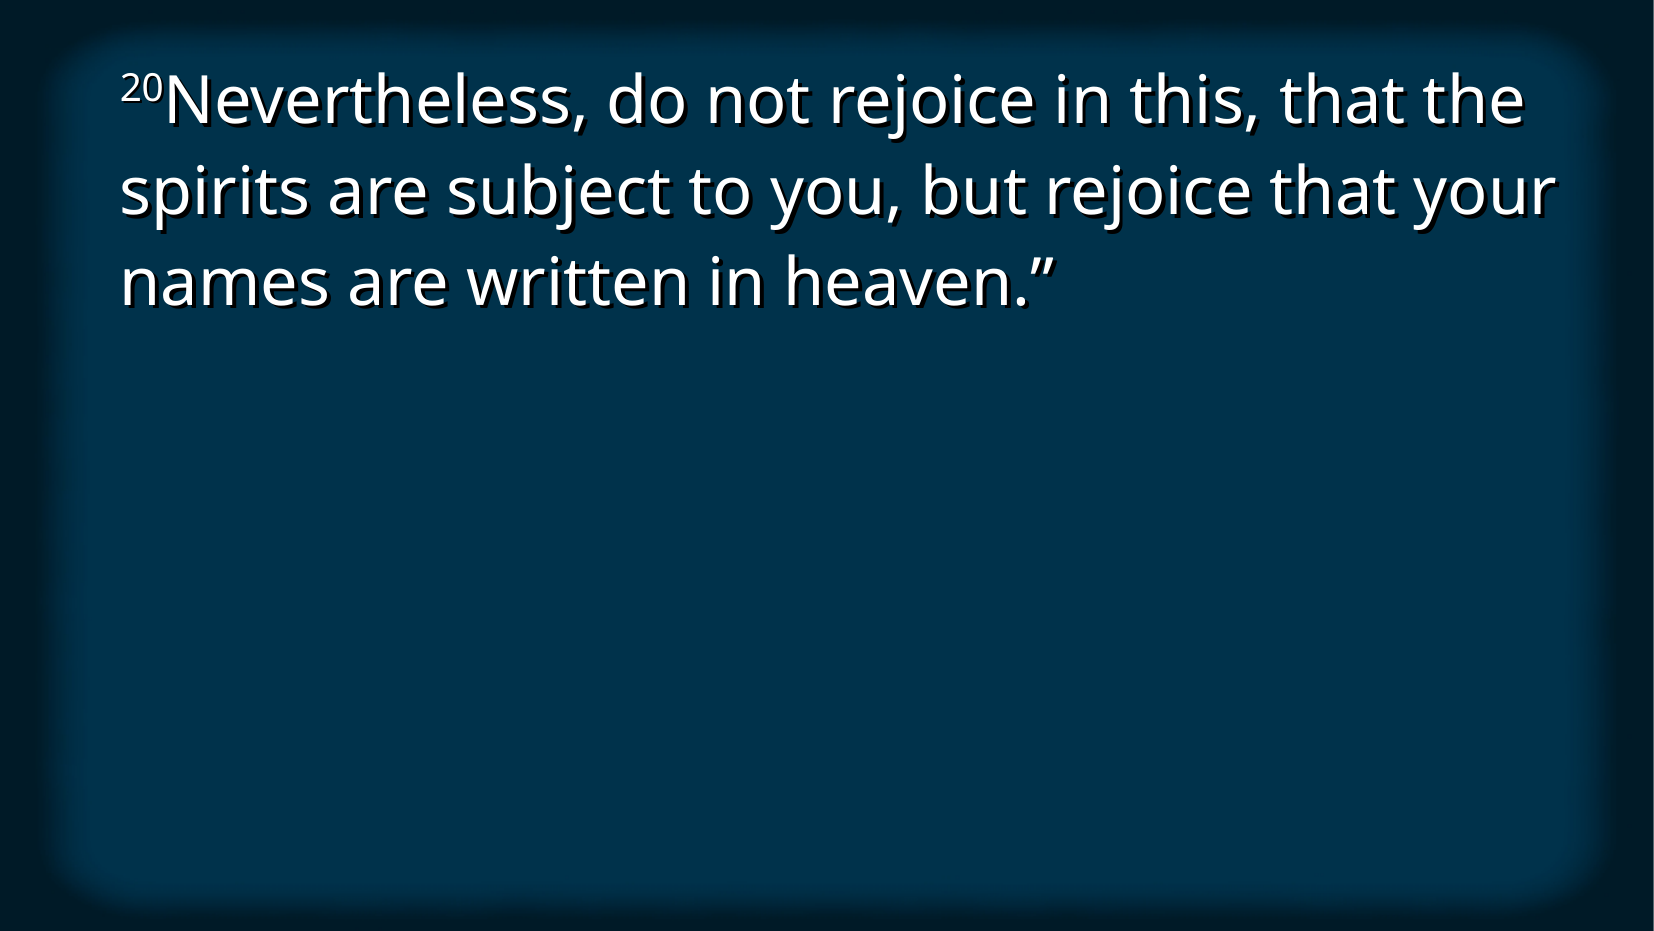

20Nevertheless, do not rejoice in this, that the spirits are subject to you, but rejoice that your names are written in heaven.”